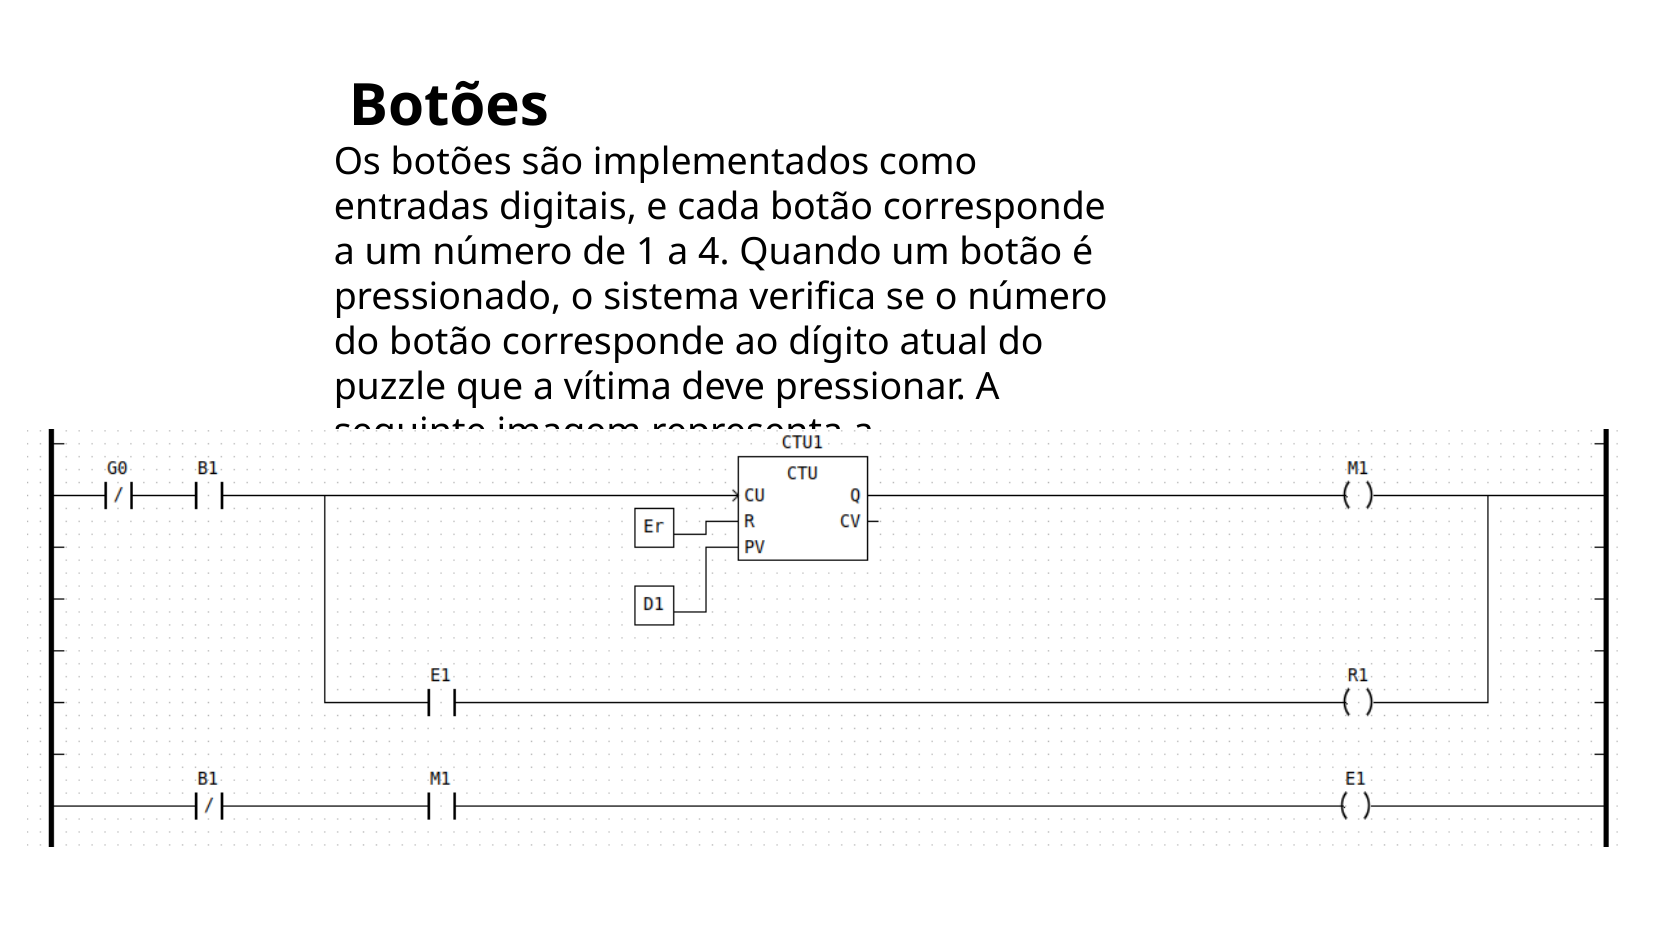

Botões
Os botões são implementados como entradas digitais, e cada botão corresponde a um número de 1 a 4. Quando um botão é pressionado, o sistema verifica se o número do botão corresponde ao dígito atual do puzzle que a vítima deve pressionar. A seguinte imagem representa a implementação do botão 1, os outros botões são implementados de forma semelhante